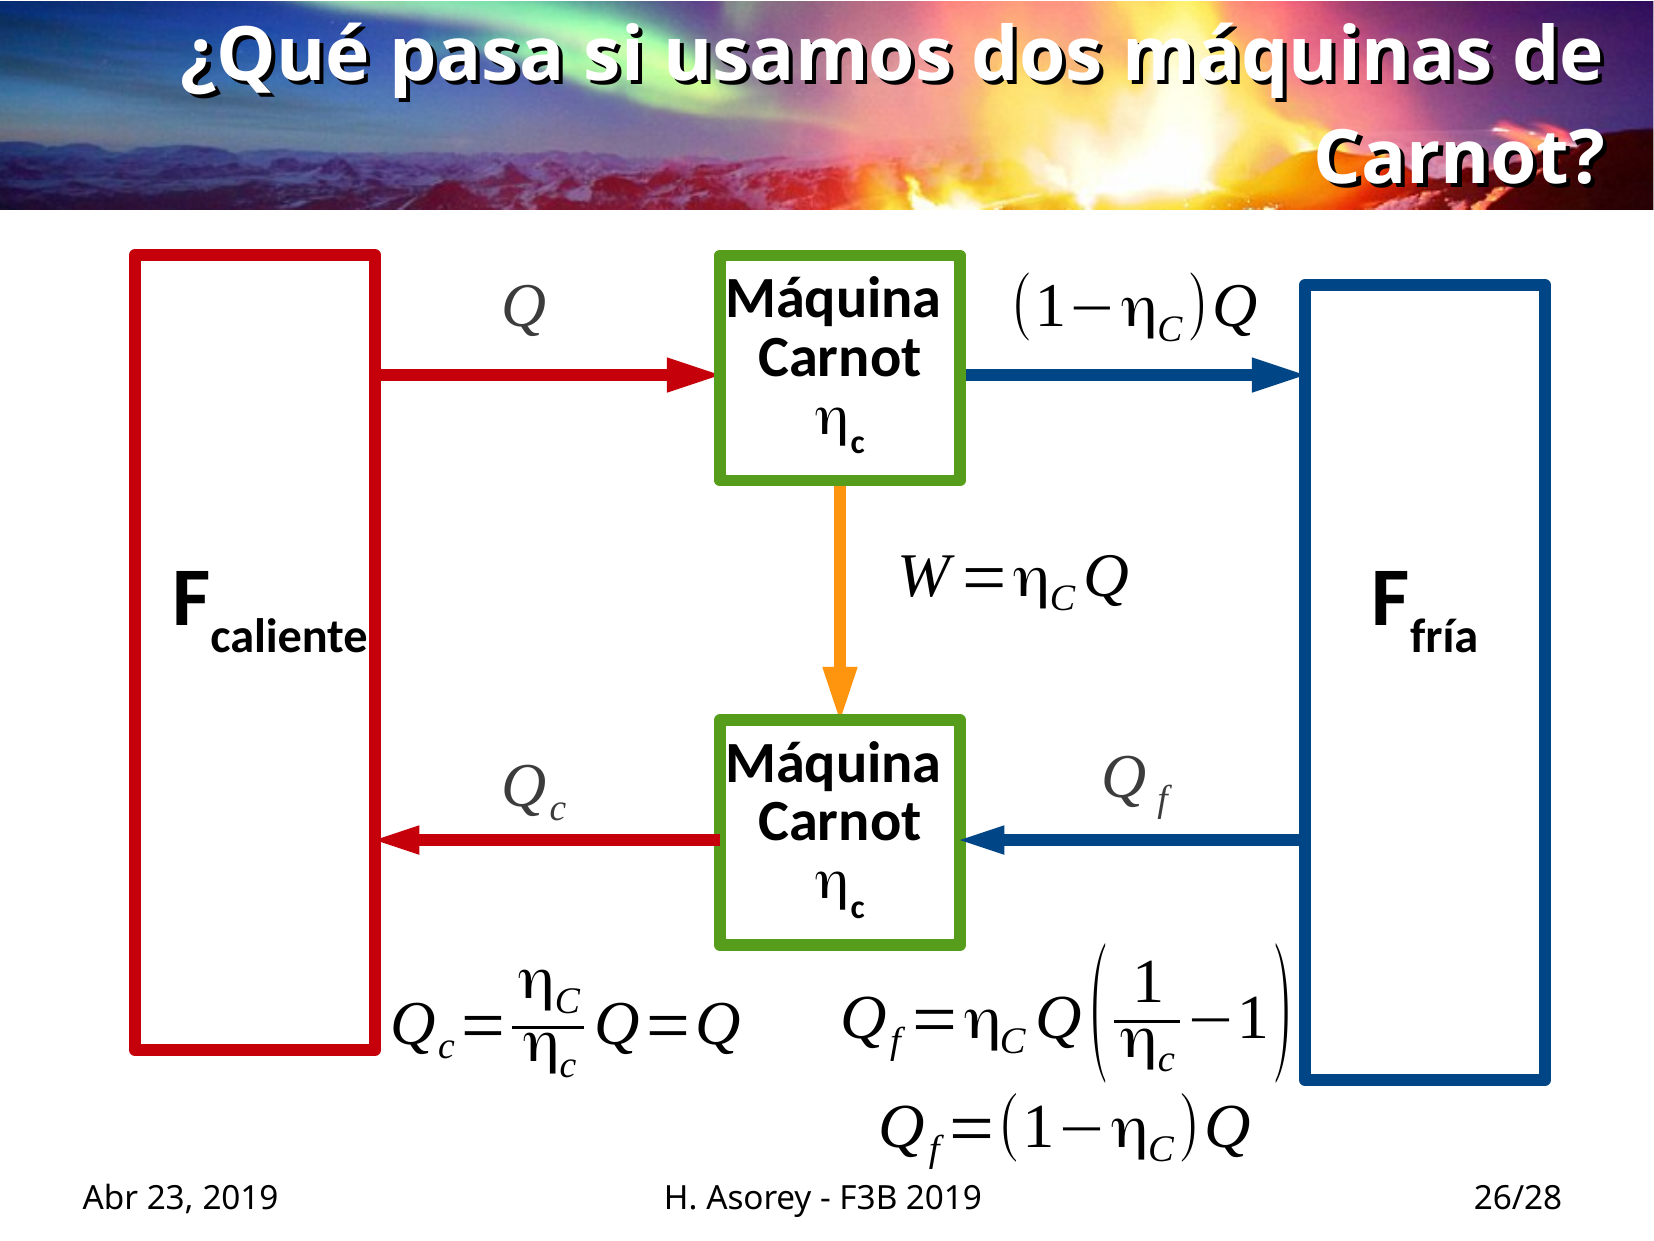

# ¿Qué pasa si usamos dos máquinas de Carnot?
Máquina
Carnot
hc
Fcaliente
Ffría
Máquina
Carnot
hc
Abr 23, 2019
H. Asorey - F3B 2019
26